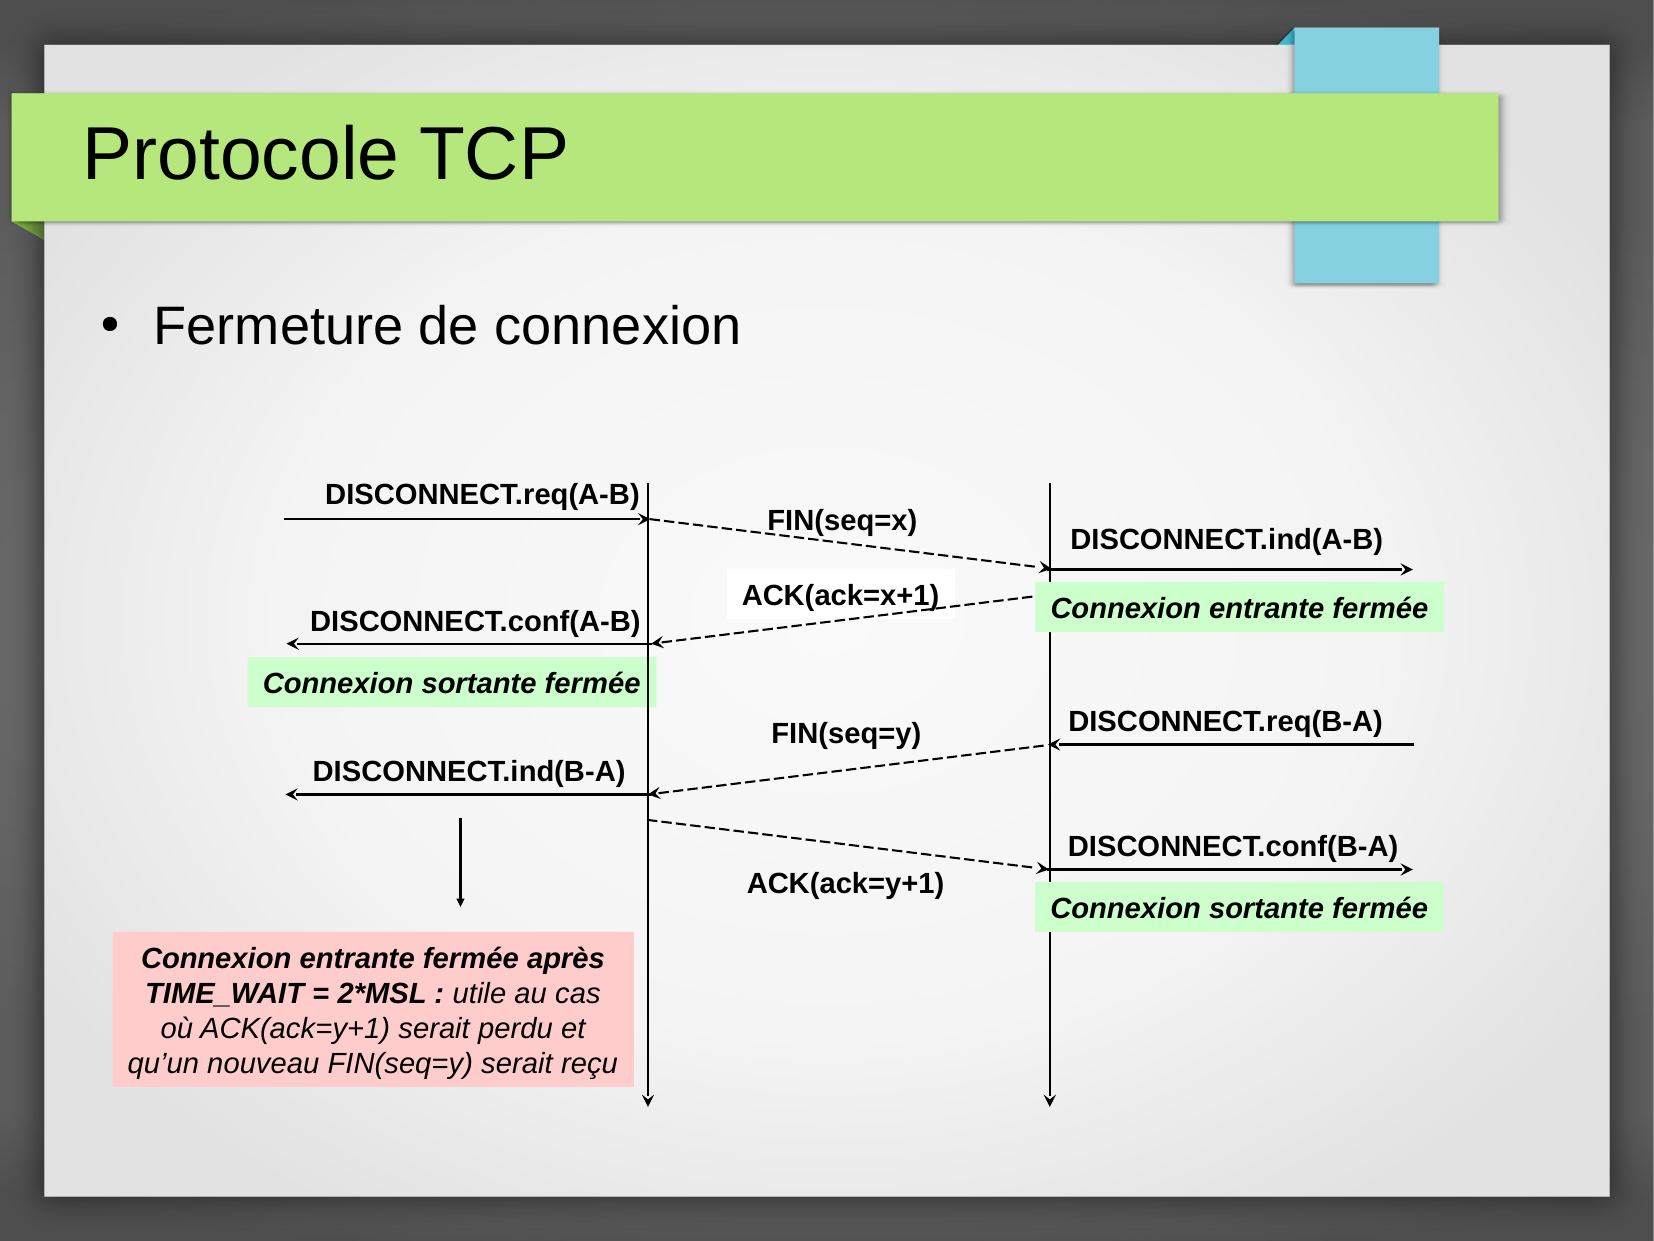

# Protocole TCP
Fermeture de connexion
DISCONNECT.req(A-B)
FIN(seq=x)
DISCONNECT.ind(A-B)
ACK(ack=x+1)
Connexion entrante fermée
DISCONNECT.conf(A-B)
Connexion sortante fermée
DISCONNECT.req(B-A)
FIN(seq=y)
DISCONNECT.ind(B-A)
DISCONNECT.conf(B-A)
ACK(ack=y+1)
Connexion sortante fermée
Connexion entrante fermée après
TIME_WAIT = 2*MSL : utile au cas
où ACK(ack=y+1) serait perdu et
qu’un nouveau FIN(seq=y) serait reçu